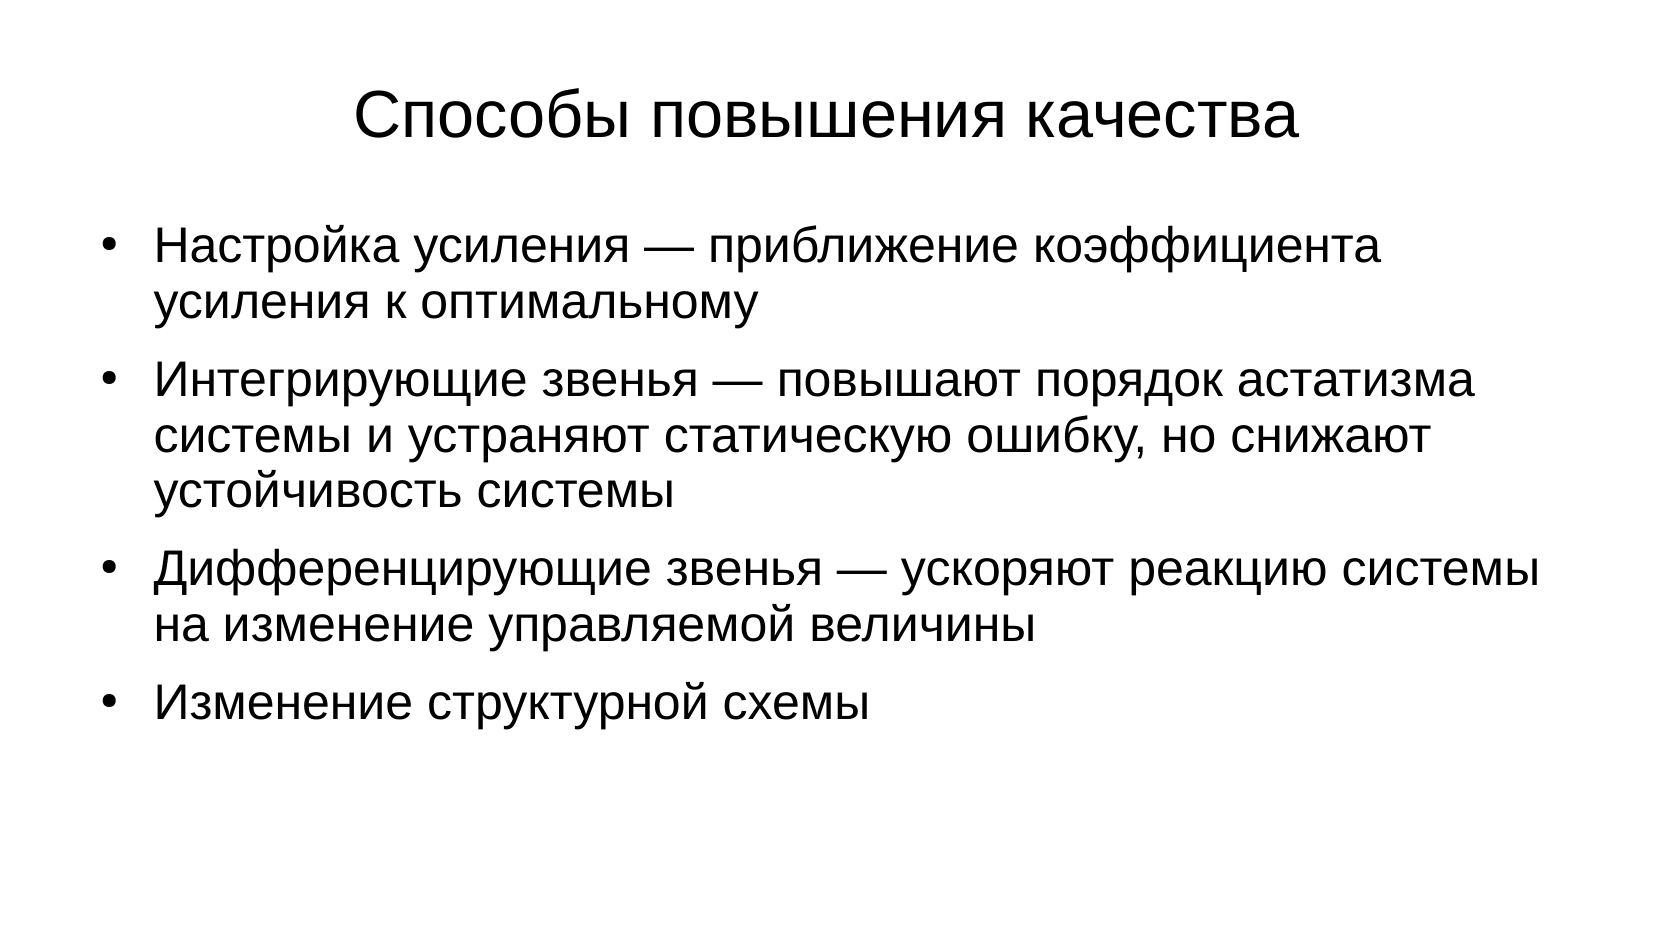

# Способы повышения качества
Настройка усиления — приближение коэффициента усиления к оптимальному
Интегрирующие звенья — повышают порядок астатизма системы и устраняют статическую ошибку, но снижают устойчивость системы
Дифференцирующие звенья — ускоряют реакцию системы на изменение управляемой величины
Изменение структурной схемы